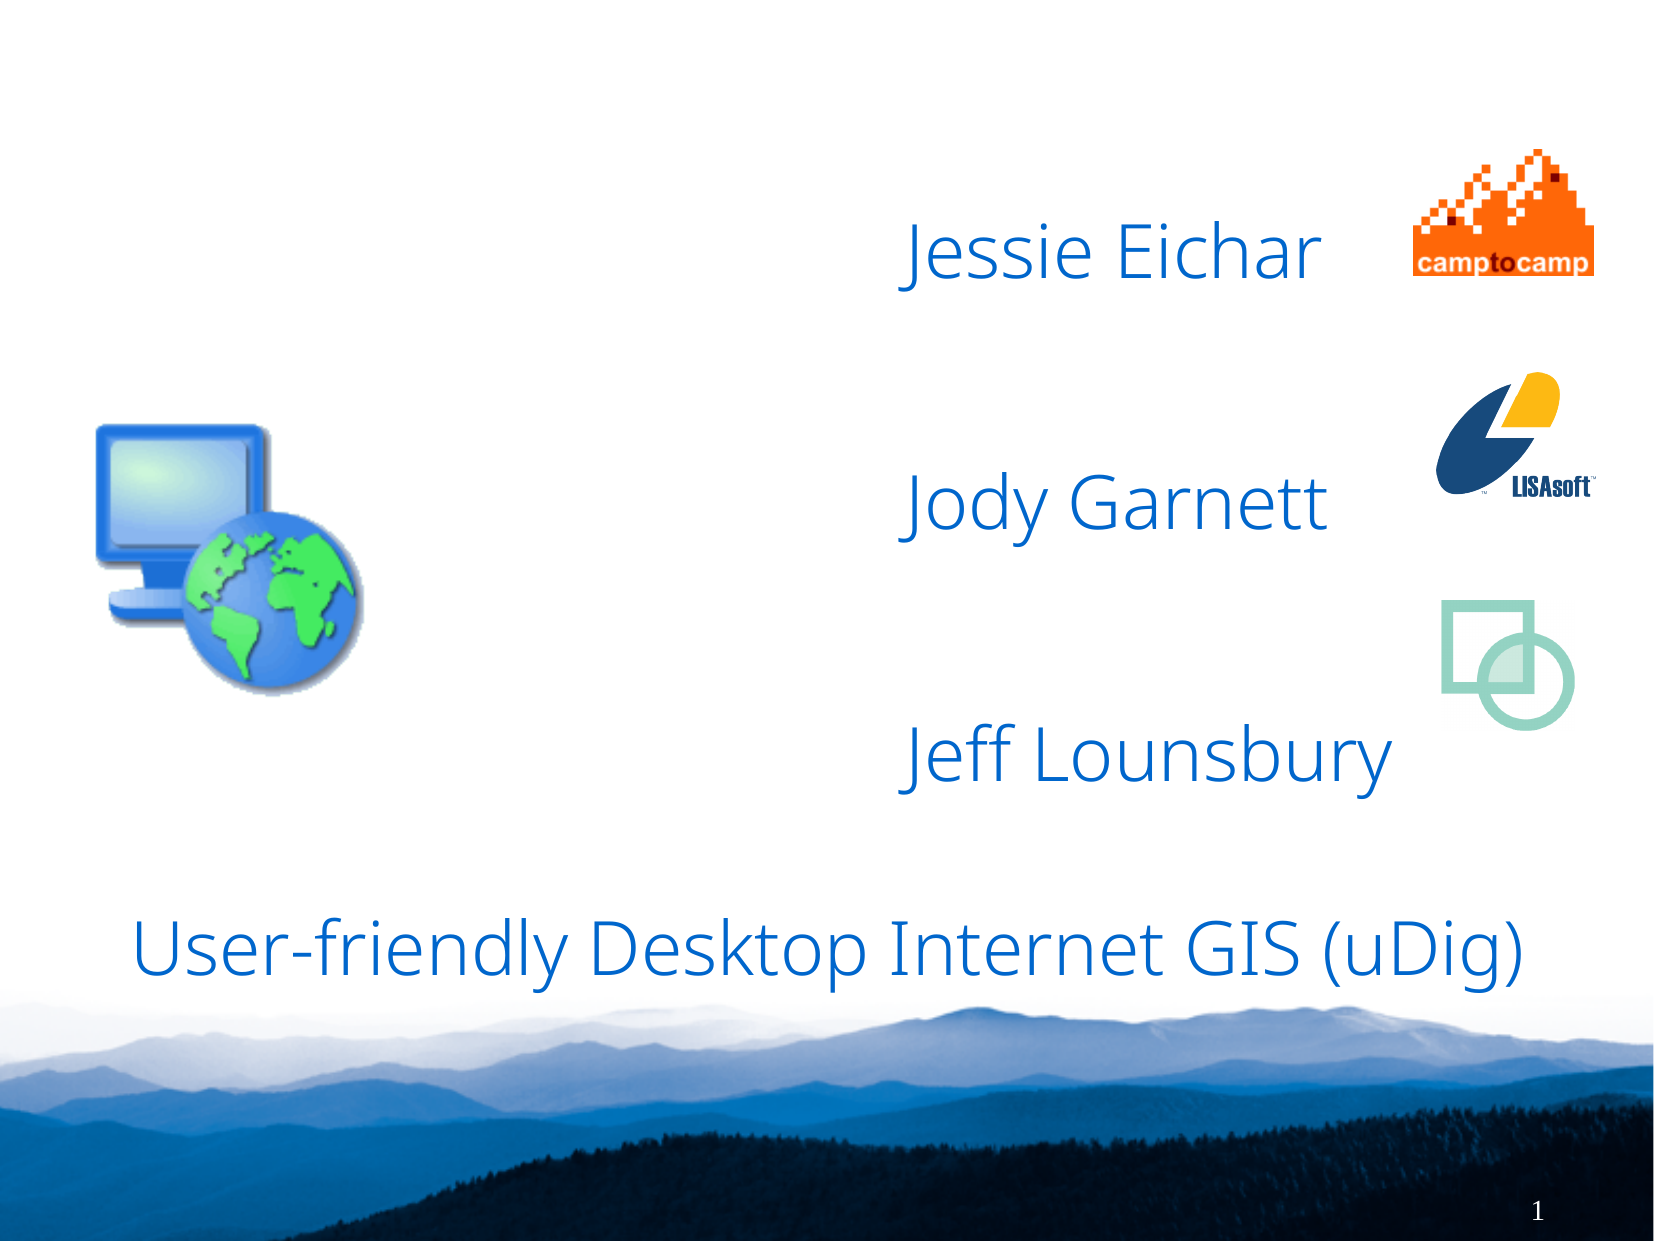

Jessie Eichar
Jody Garnett
Jeff Lounsbury
# User-friendly Desktop Internet GIS (uDig)
1